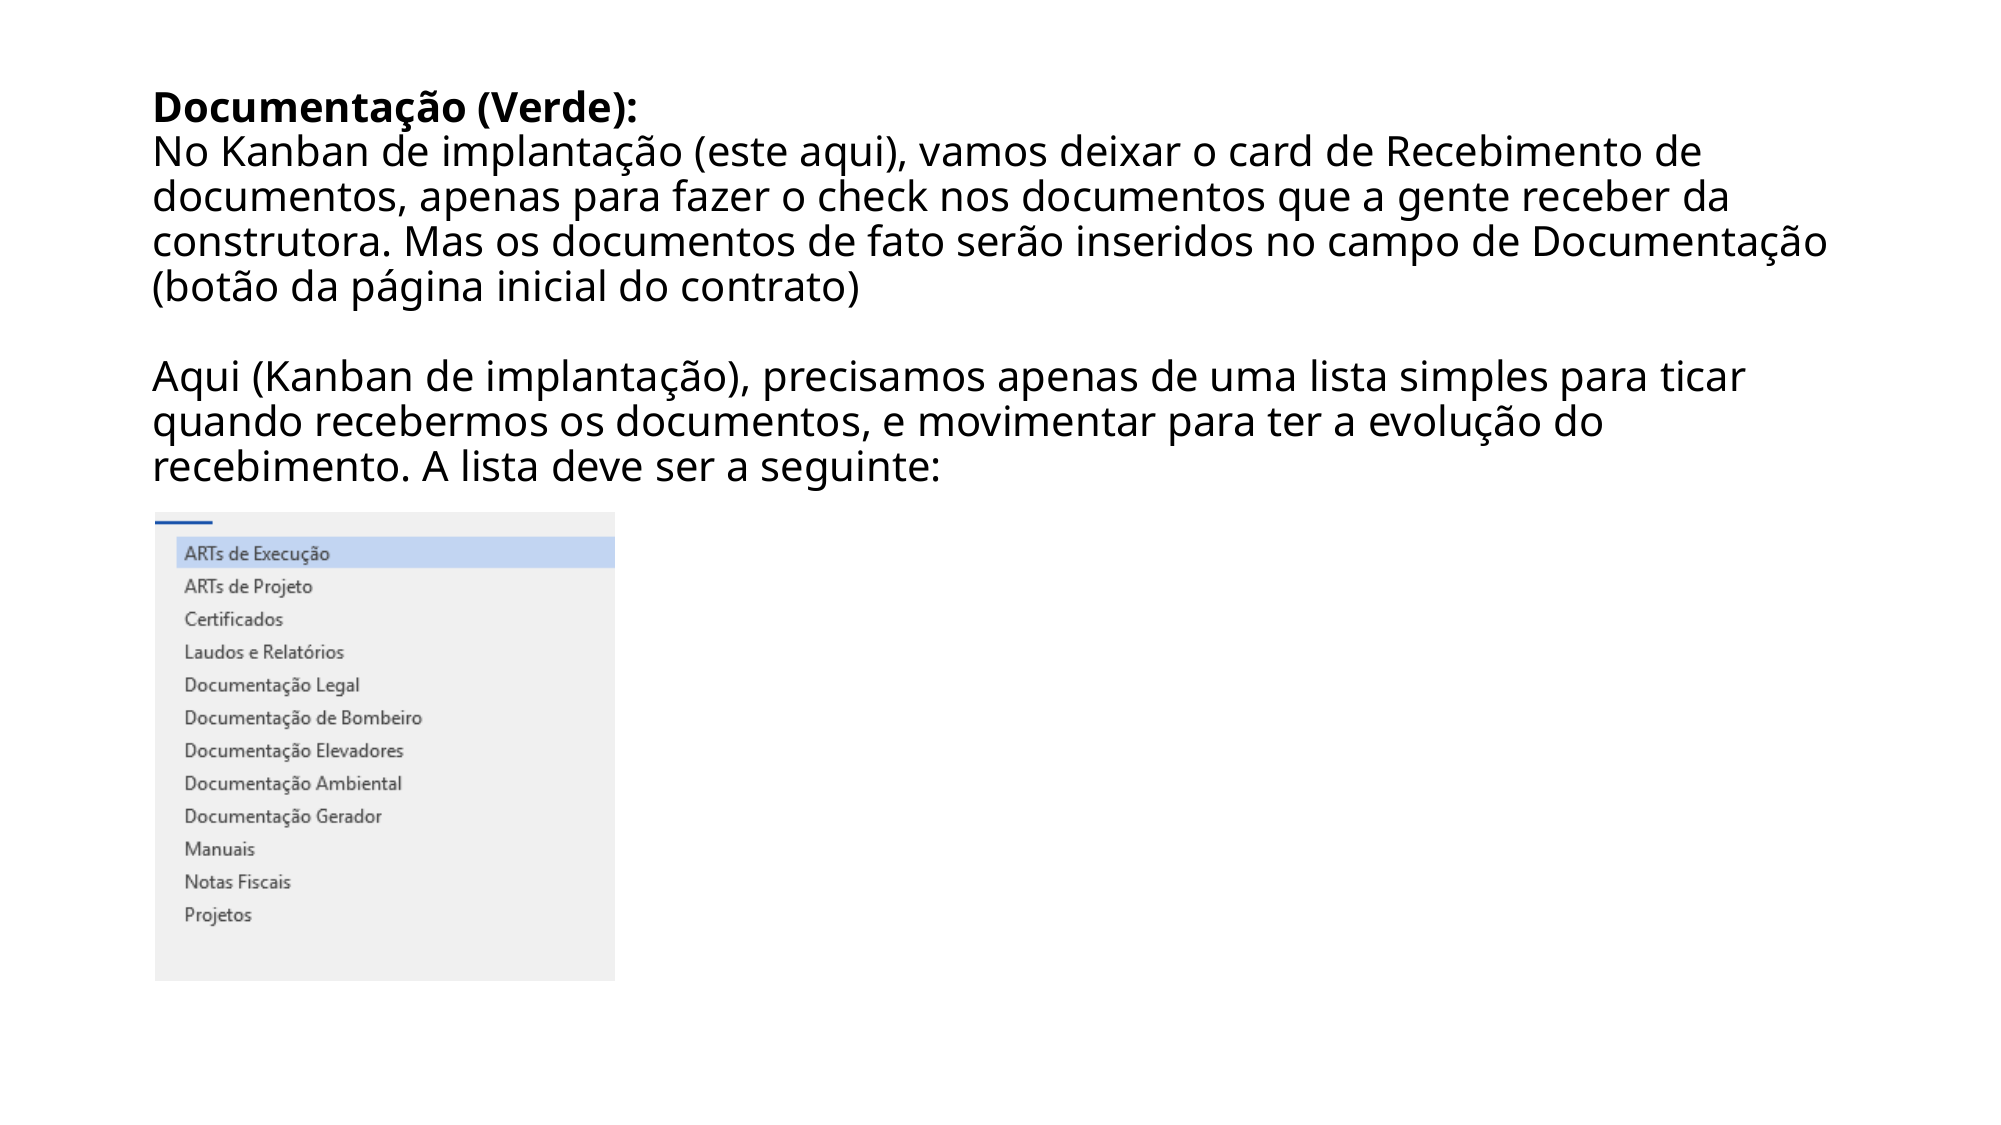

# Documentação (Verde):
No Kanban de implantação (este aqui), vamos deixar o card de Recebimento de documentos, apenas para fazer o check nos documentos que a gente receber da construtora. Mas os documentos de fato serão inseridos no campo de Documentação (botão da página inicial do contrato)
Aqui (Kanban de implantação), precisamos apenas de uma lista simples para ticar quando recebermos os documentos, e movimentar para ter a evolução do recebimento. A lista deve ser a seguinte: